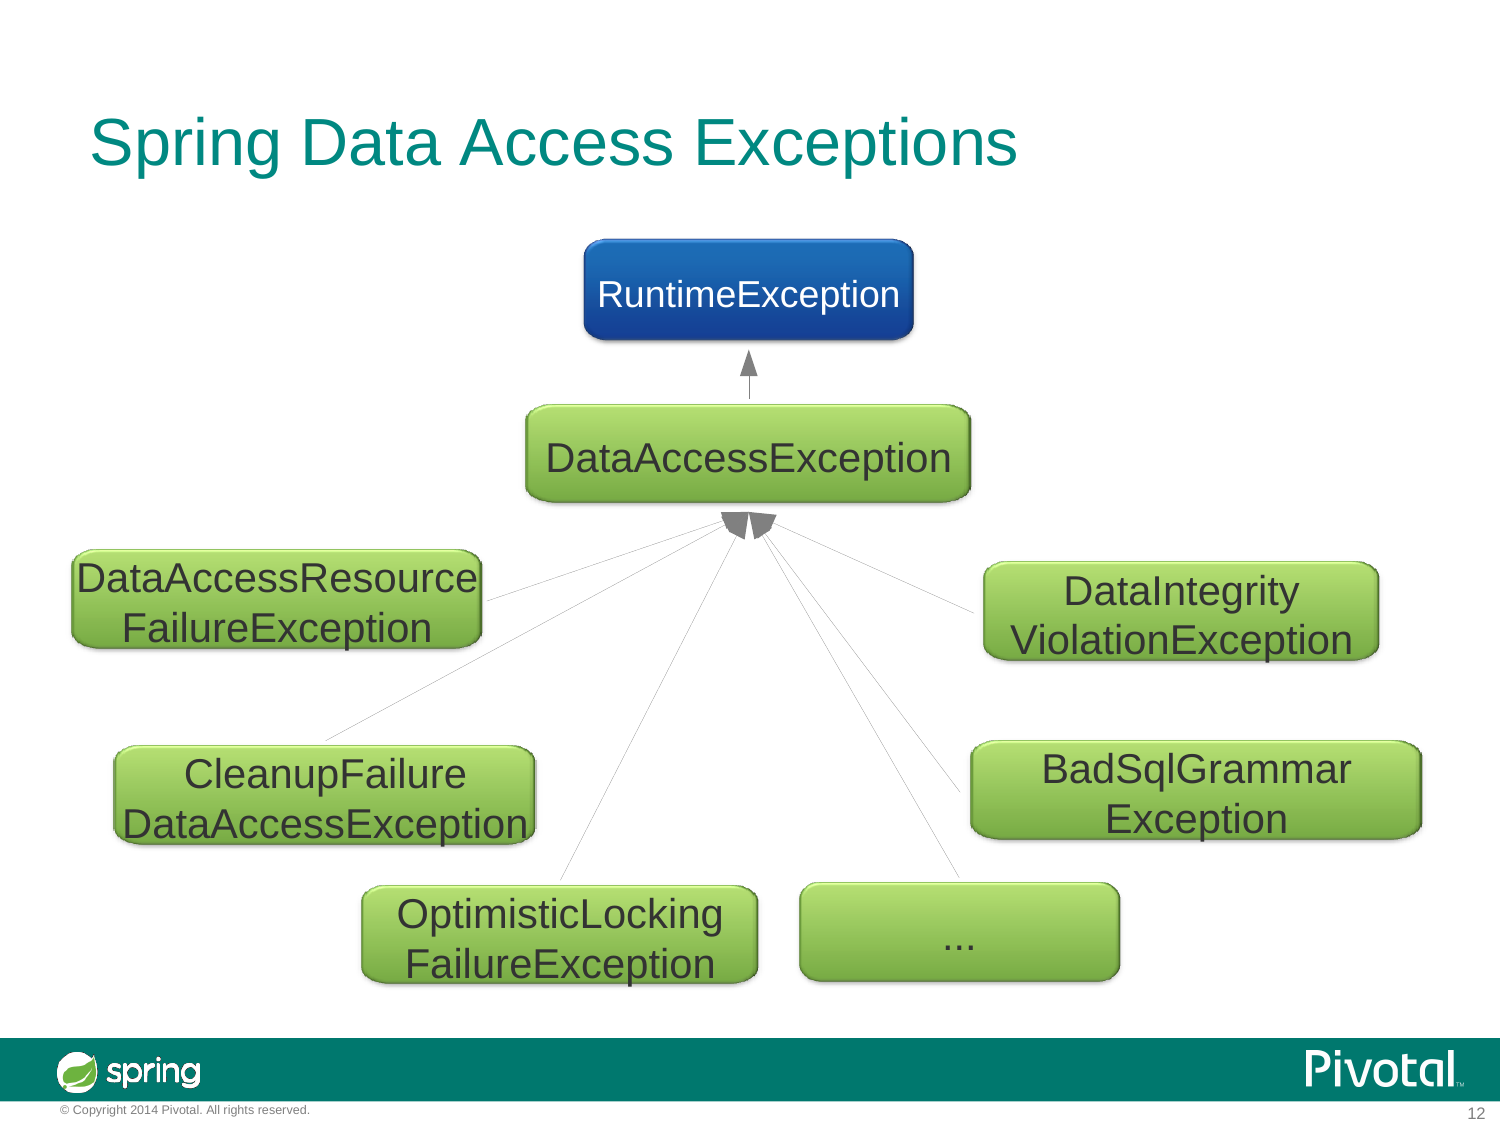

# Spring Data Access Exceptions
RuntimeException
DataAccessException
DataAccessResource
FailureException
DataIntegrity
ViolationException
BadSqlGrammar
Exception
CleanupFailure
DataAccessException
...
OptimisticLocking
FailureException